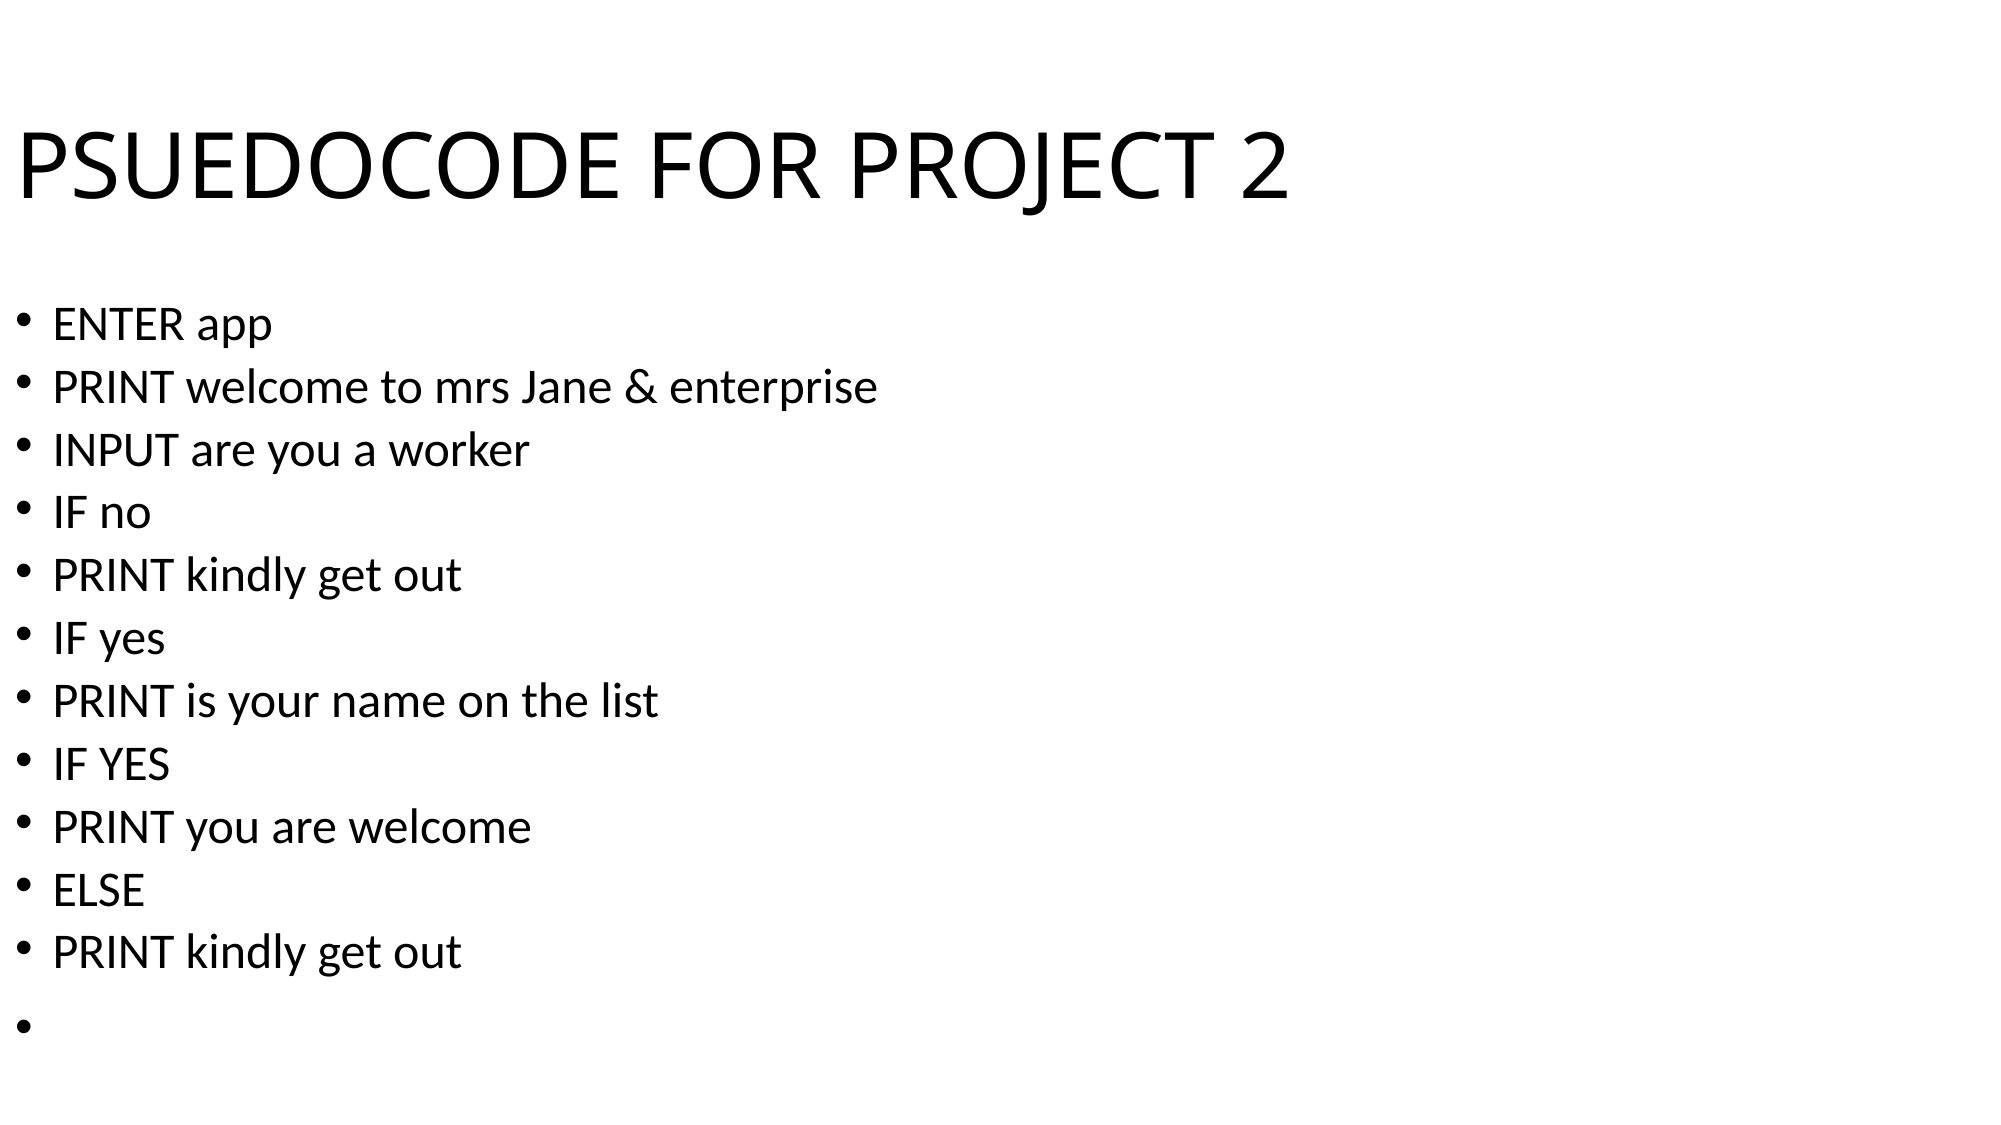

# PSUEDOCODE FOR PROJECT 2
ENTER app
PRINT welcome to mrs Jane & enterprise
INPUT are you a worker
IF no
PRINT kindly get out
IF yes
PRINT is your name on the list
IF YES
PRINT you are welcome
ELSE
PRINT kindly get out